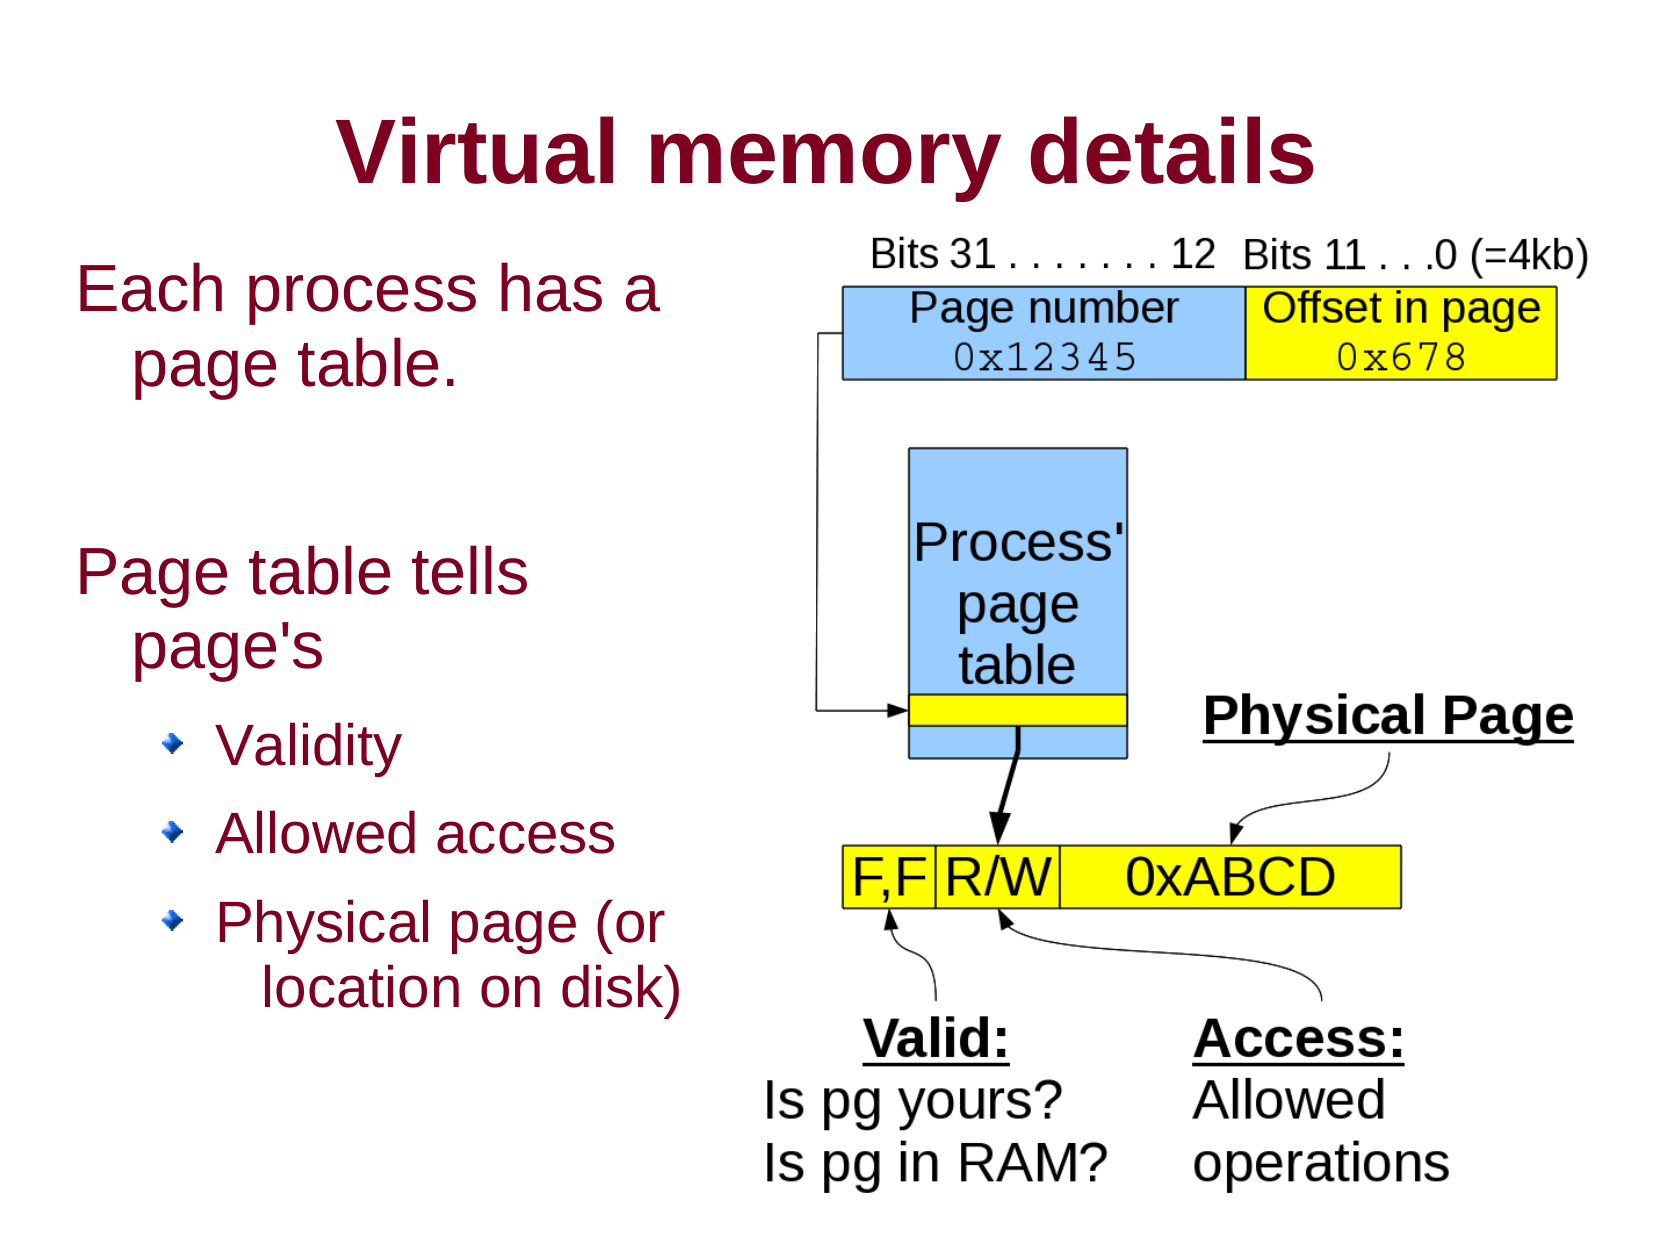

# Virtual memory details
Each process has a page table.
Page table tells page's
Validity
Allowed access
Physical page (or location on disk)